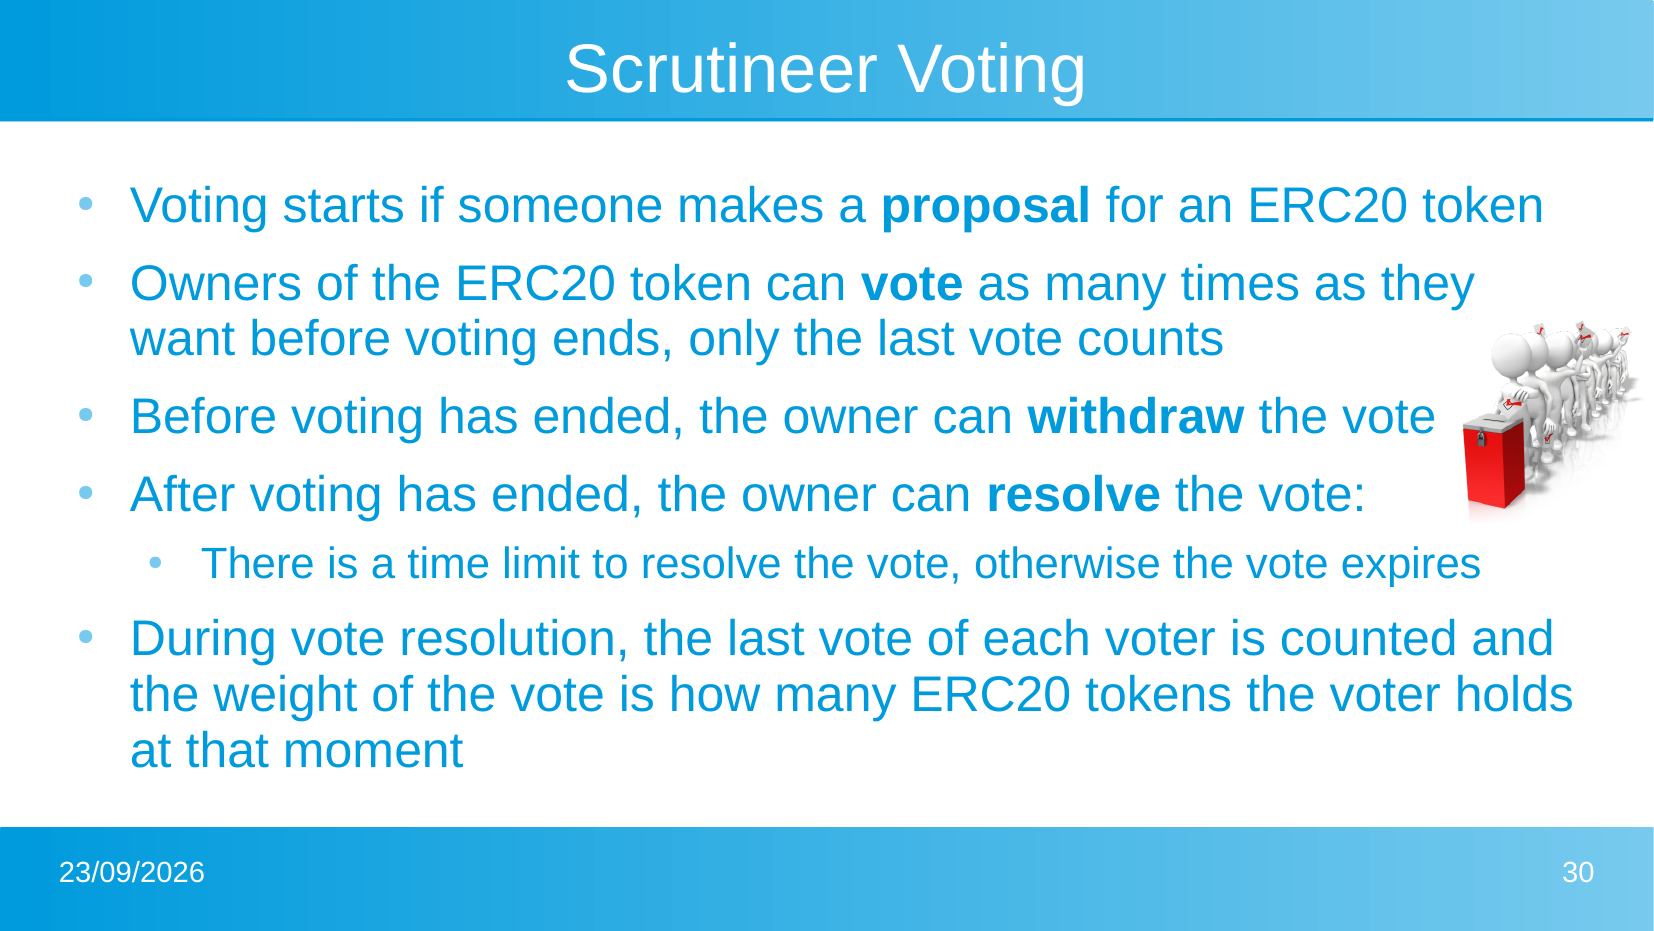

# Scrutineer Voting
Voting starts if someone makes a proposal for an ERC20 token
Owners of the ERC20 token can vote as many times as they want before voting ends, only the last vote counts
Before voting has ended, the owner can withdraw the vote
After voting has ended, the owner can resolve the vote:
There is a time limit to resolve the vote, otherwise the vote expires
During vote resolution, the last vote of each voter is counted and the weight of the vote is how many ERC20 tokens the voter holds at that moment
30